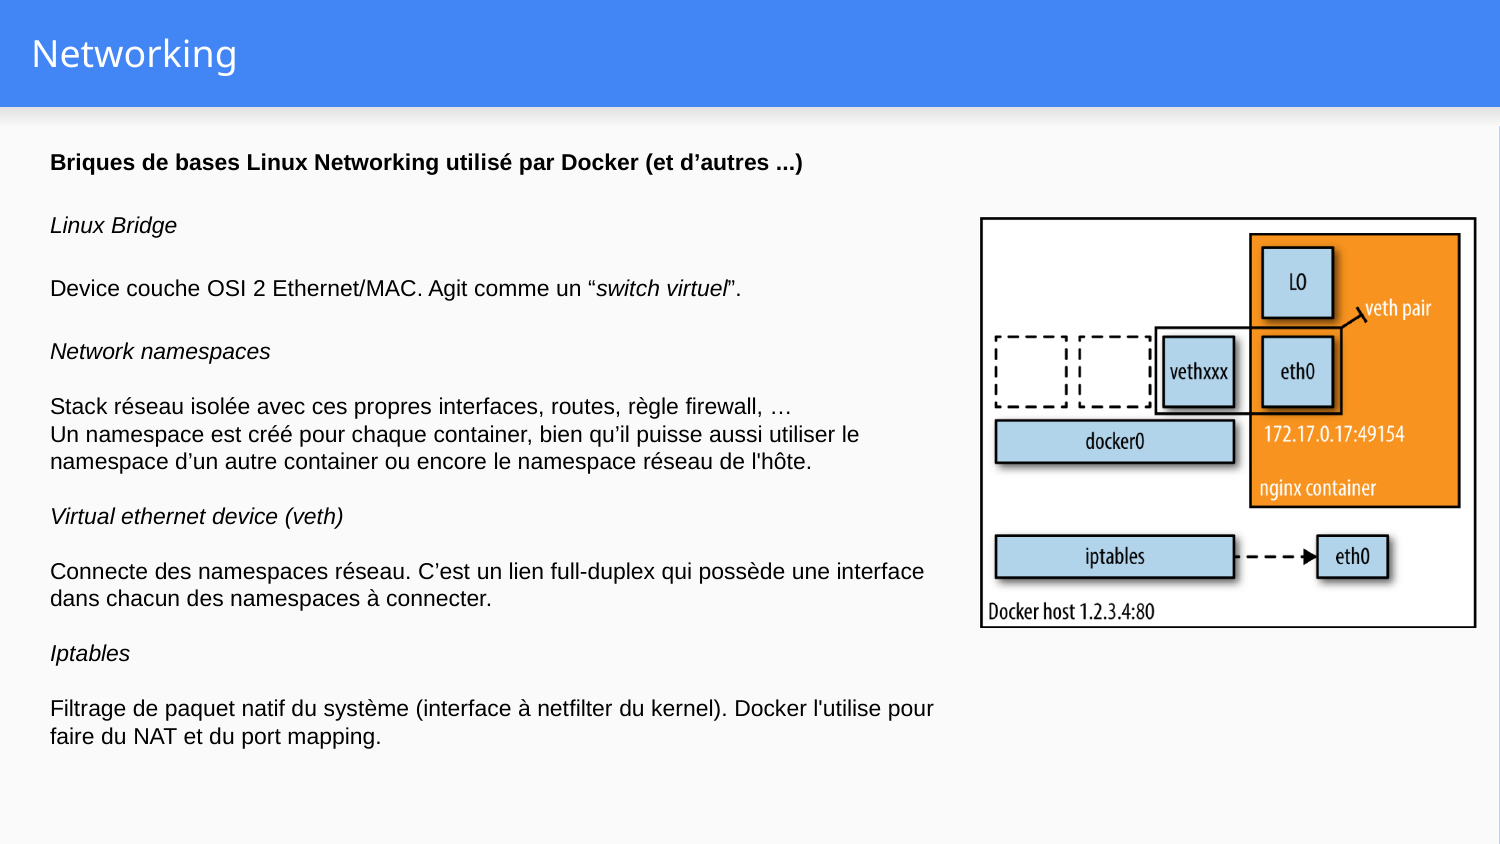

# Networking
Briques de bases Linux Networking utilisé par Docker (et d’autres ...)
Linux Bridge
Device couche OSI 2 Ethernet/MAC. Agit comme un “switch virtuel”.
Network namespaces
Stack réseau isolée avec ces propres interfaces, routes, règle firewall, …
Un namespace est créé pour chaque container, bien qu’il puisse aussi utiliser le namespace d’un autre container ou encore le namespace réseau de l'hôte.
Virtual ethernet device (veth)
Connecte des namespaces réseau. C’est un lien full-duplex qui possède une interface dans chacun des namespaces à connecter.
Iptables
Filtrage de paquet natif du système (interface à netfilter du kernel). Docker l'utilise pour faire du NAT et du port mapping.